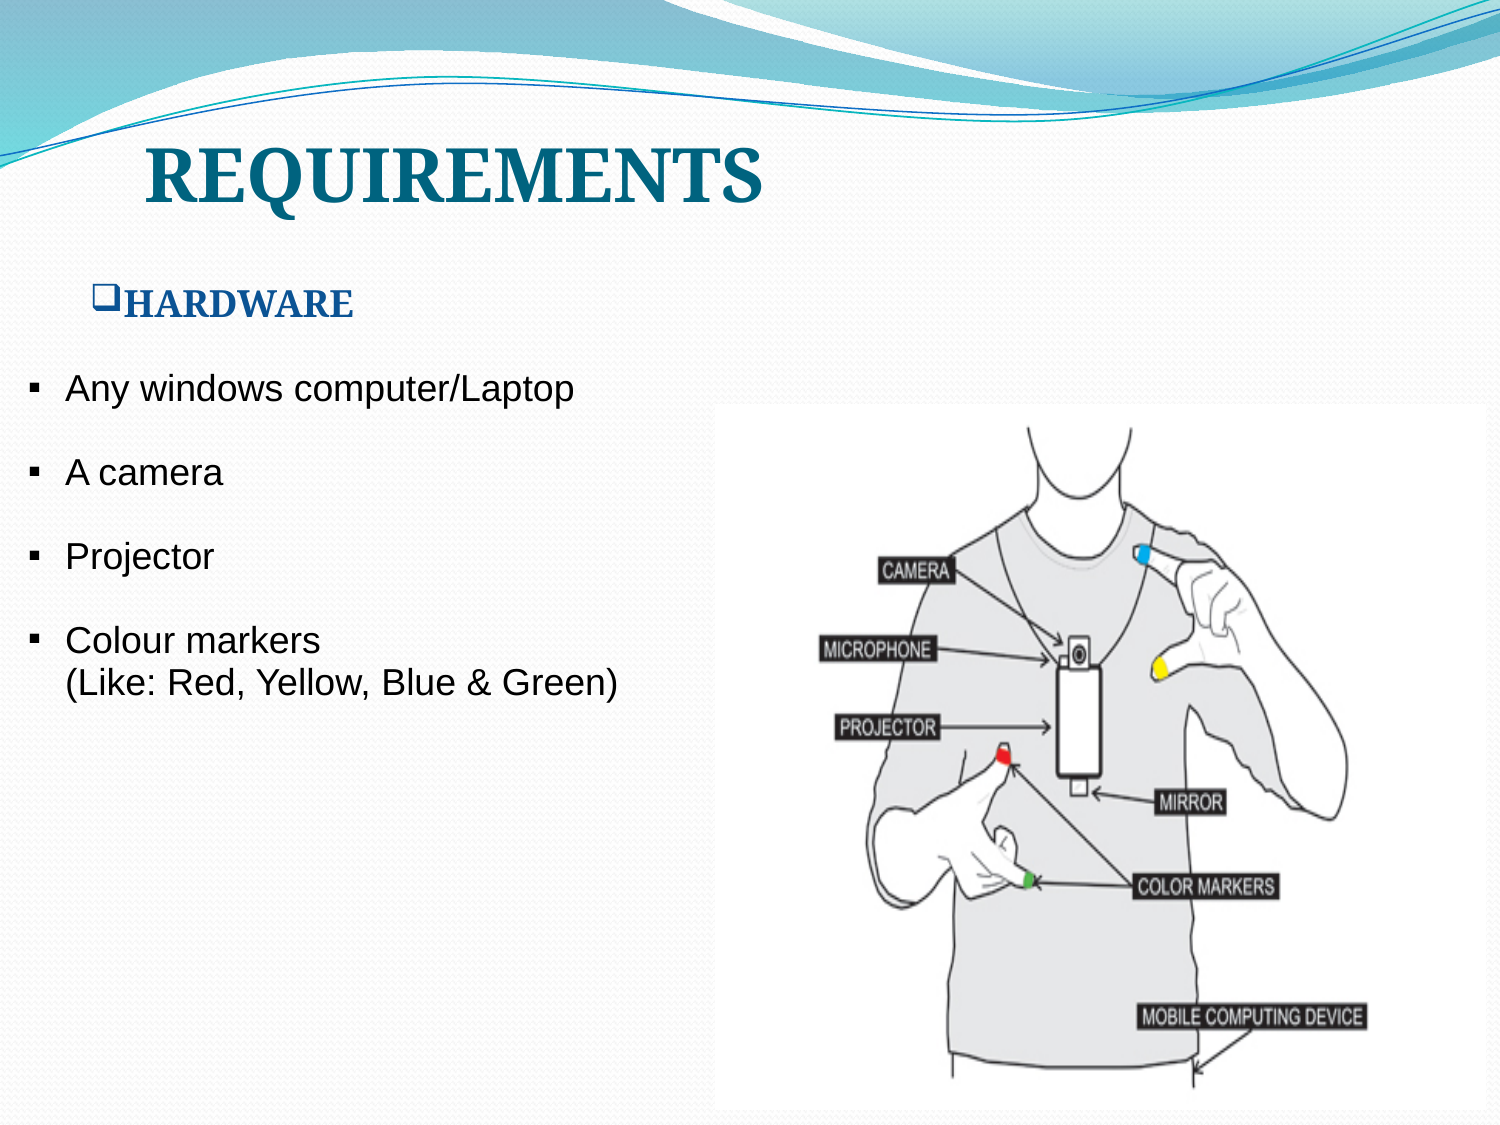

REQUIREMENTS
HARDWARE
Any windows computer/Laptop
A camera
Projector
Colour markers
(Like: Red, Yellow, Blue & Green)